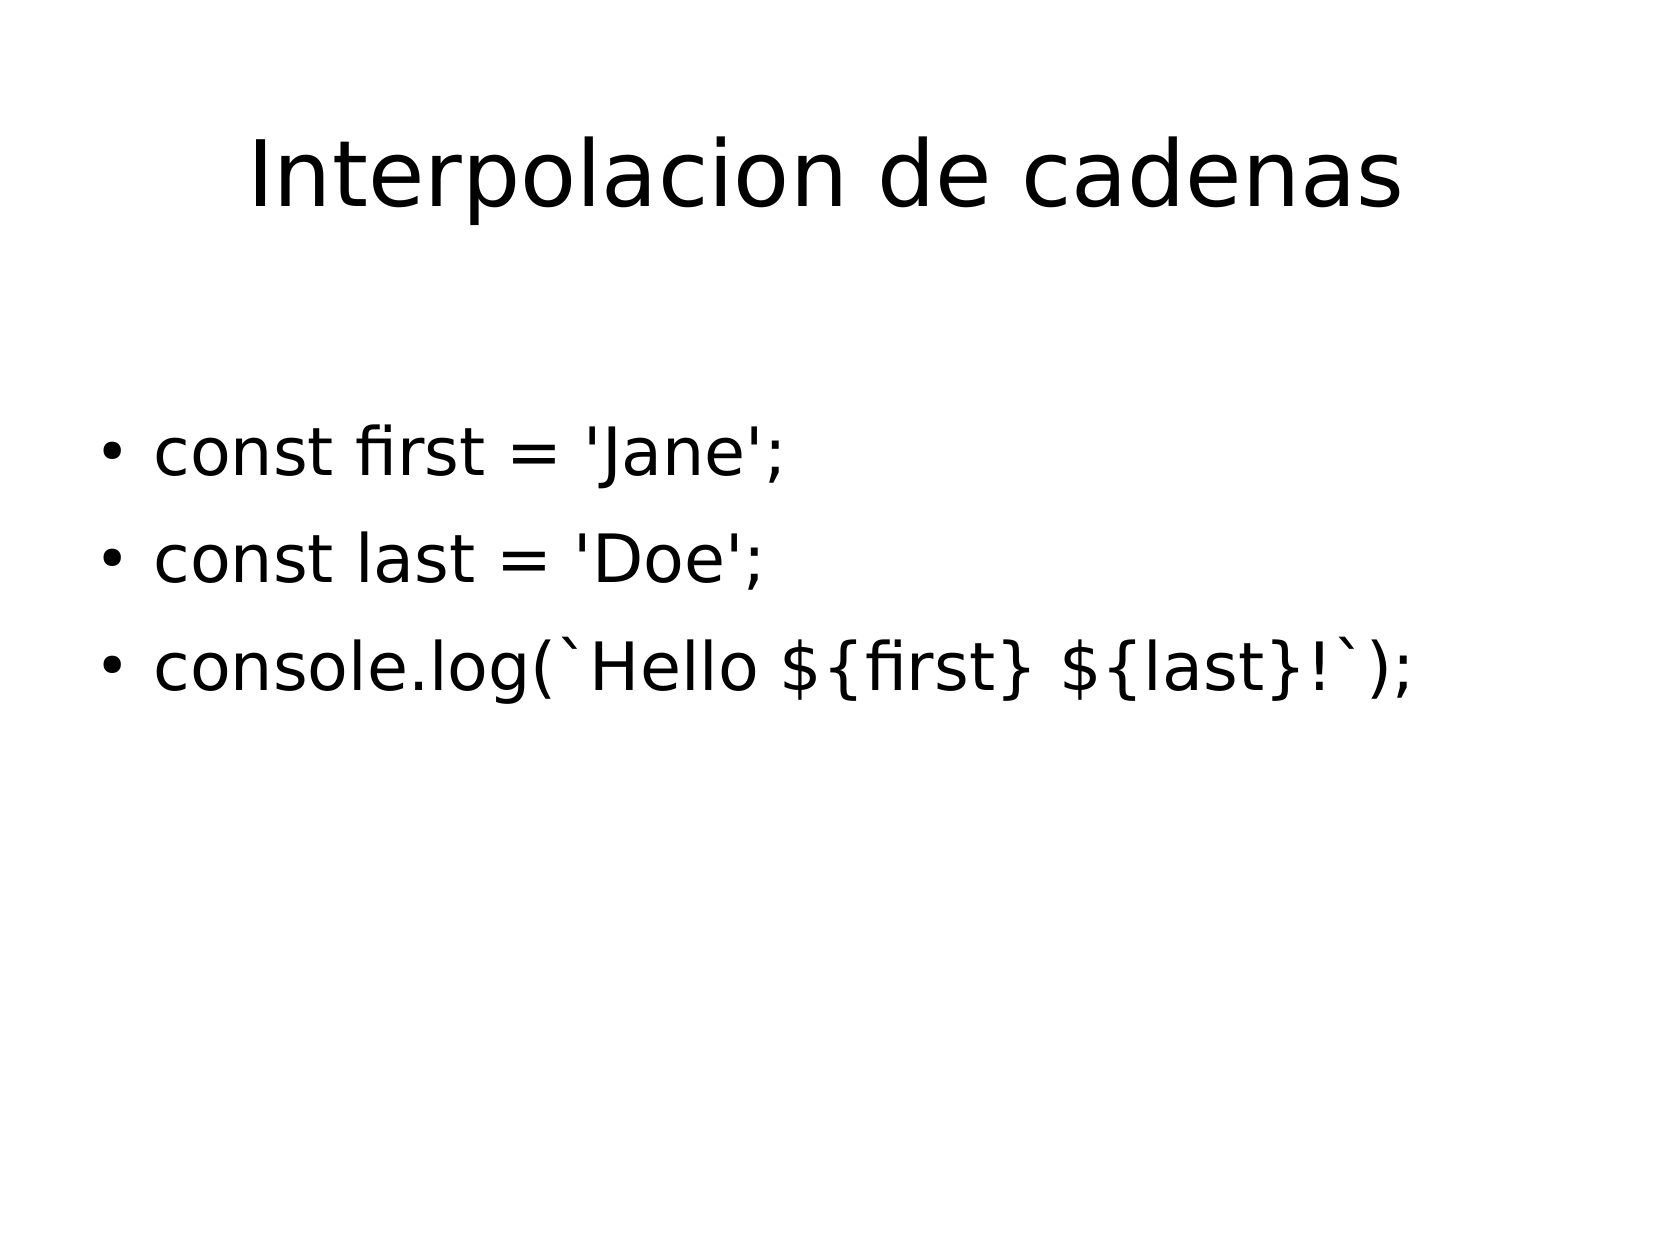

# Interpolacion de cadenas
const first = 'Jane';
const last = 'Doe';
console.log(`Hello ${first} ${last}!`);